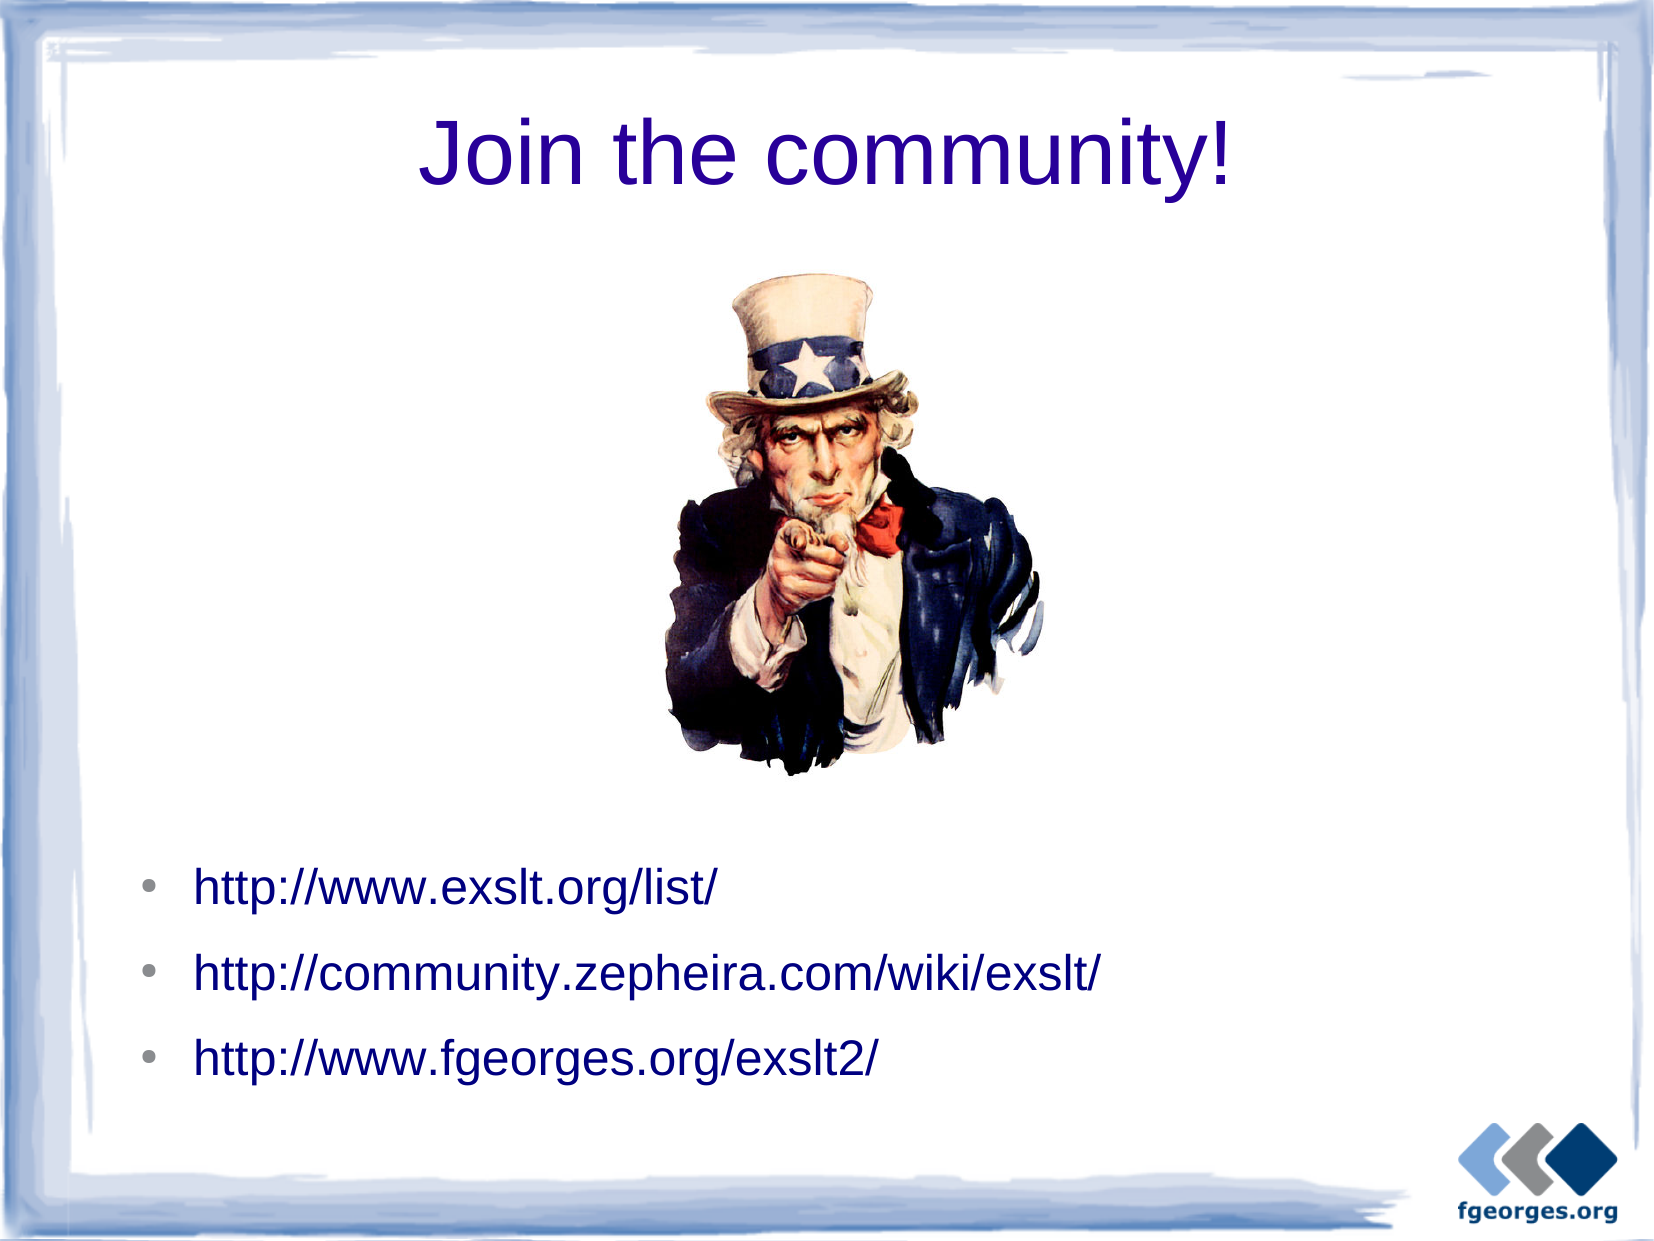

# Join the community!
http://www.exslt.org/list/
http://community.zepheira.com/wiki/exslt/
http://www.fgeorges.org/exslt2/